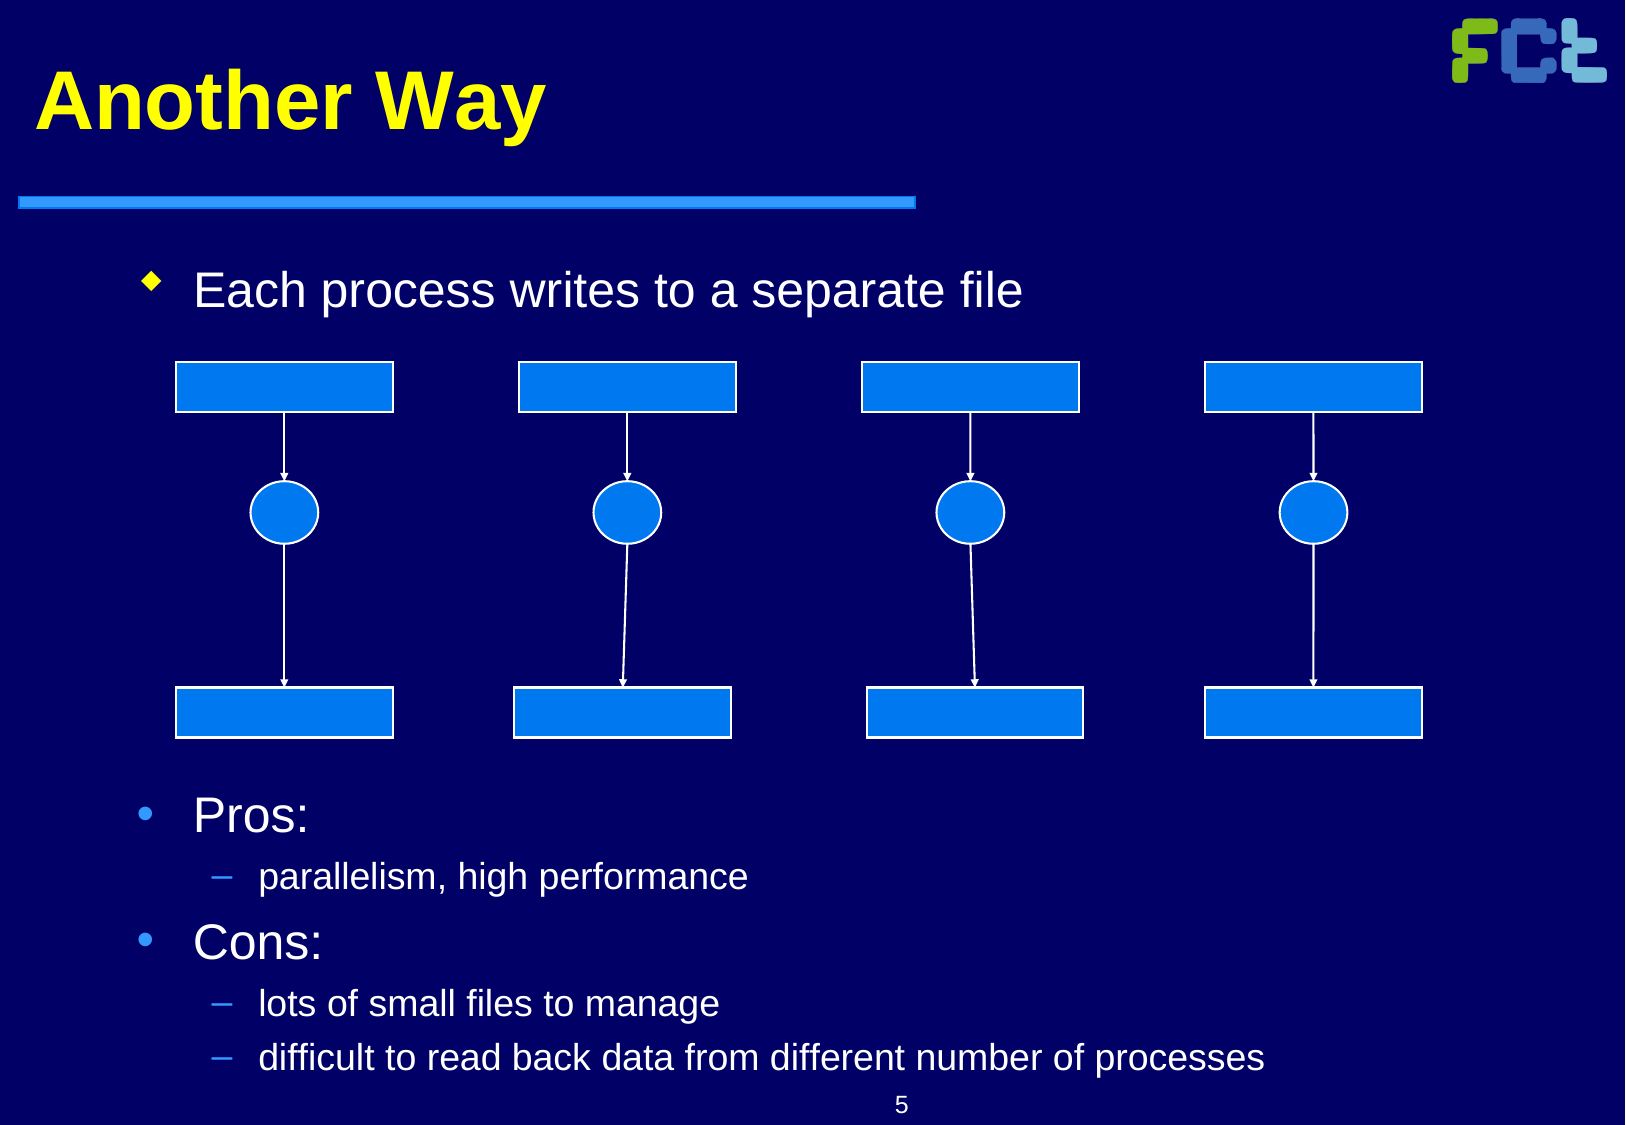

# Another Way
Each process writes to a separate file
Pros:
parallelism, high performance
Cons:
lots of small files to manage
difficult to read back data from different number of processes